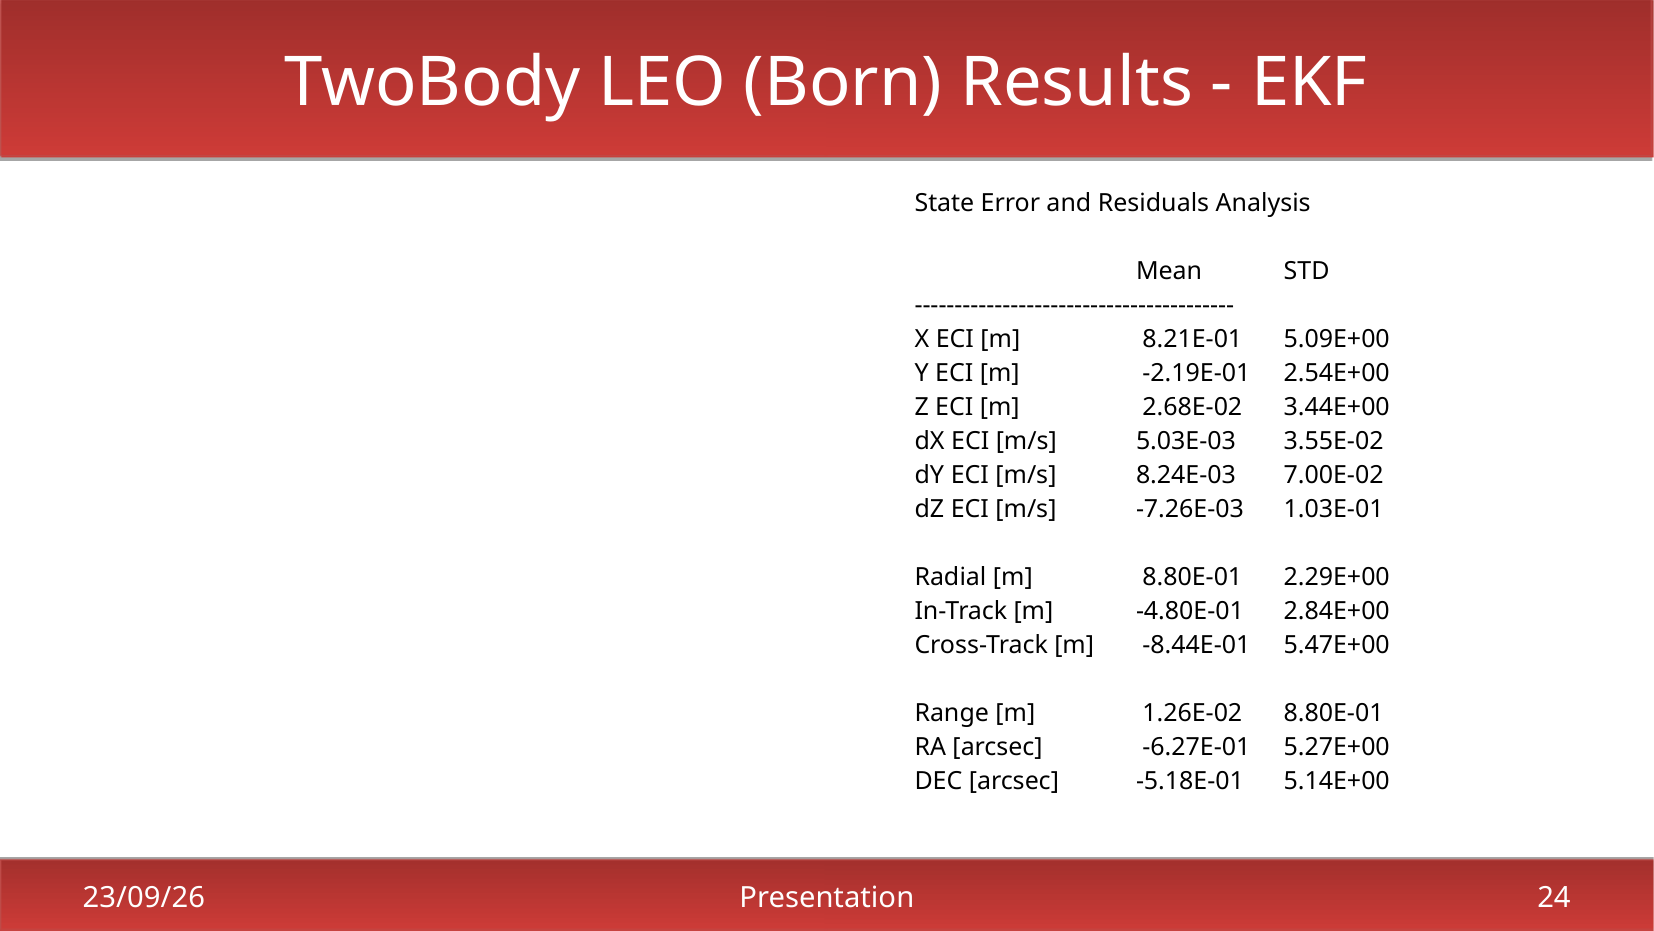

# TwoBody LEO (Born) Results - EKF
State Error and Residuals Analysis
			Mean		STD
----------------------------------------
X ECI [m]		 8.21E-01 	5.09E+00
Y ECI [m]		 -2.19E-01 	2.54E+00
Z ECI [m]		 2.68E-02 	3.44E+00
dX ECI [m/s]	 	5.03E-03 	3.55E-02
dY ECI [m/s]	 	8.24E-03 	7.00E-02
dZ ECI [m/s]	 	-7.26E-03 	1.03E-01
Radial [m]		 8.80E-01 	2.29E+00
In-Track [m]	 	-4.80E-01 	2.84E+00
Cross-Track [m]	 -8.44E-01 	5.47E+00
Range [m]		 1.26E-02 	8.80E-01
RA [arcsec]		 -6.27E-01 	5.27E+00
DEC [arcsec]	 	-5.18E-01 	5.14E+00
Presentation
24